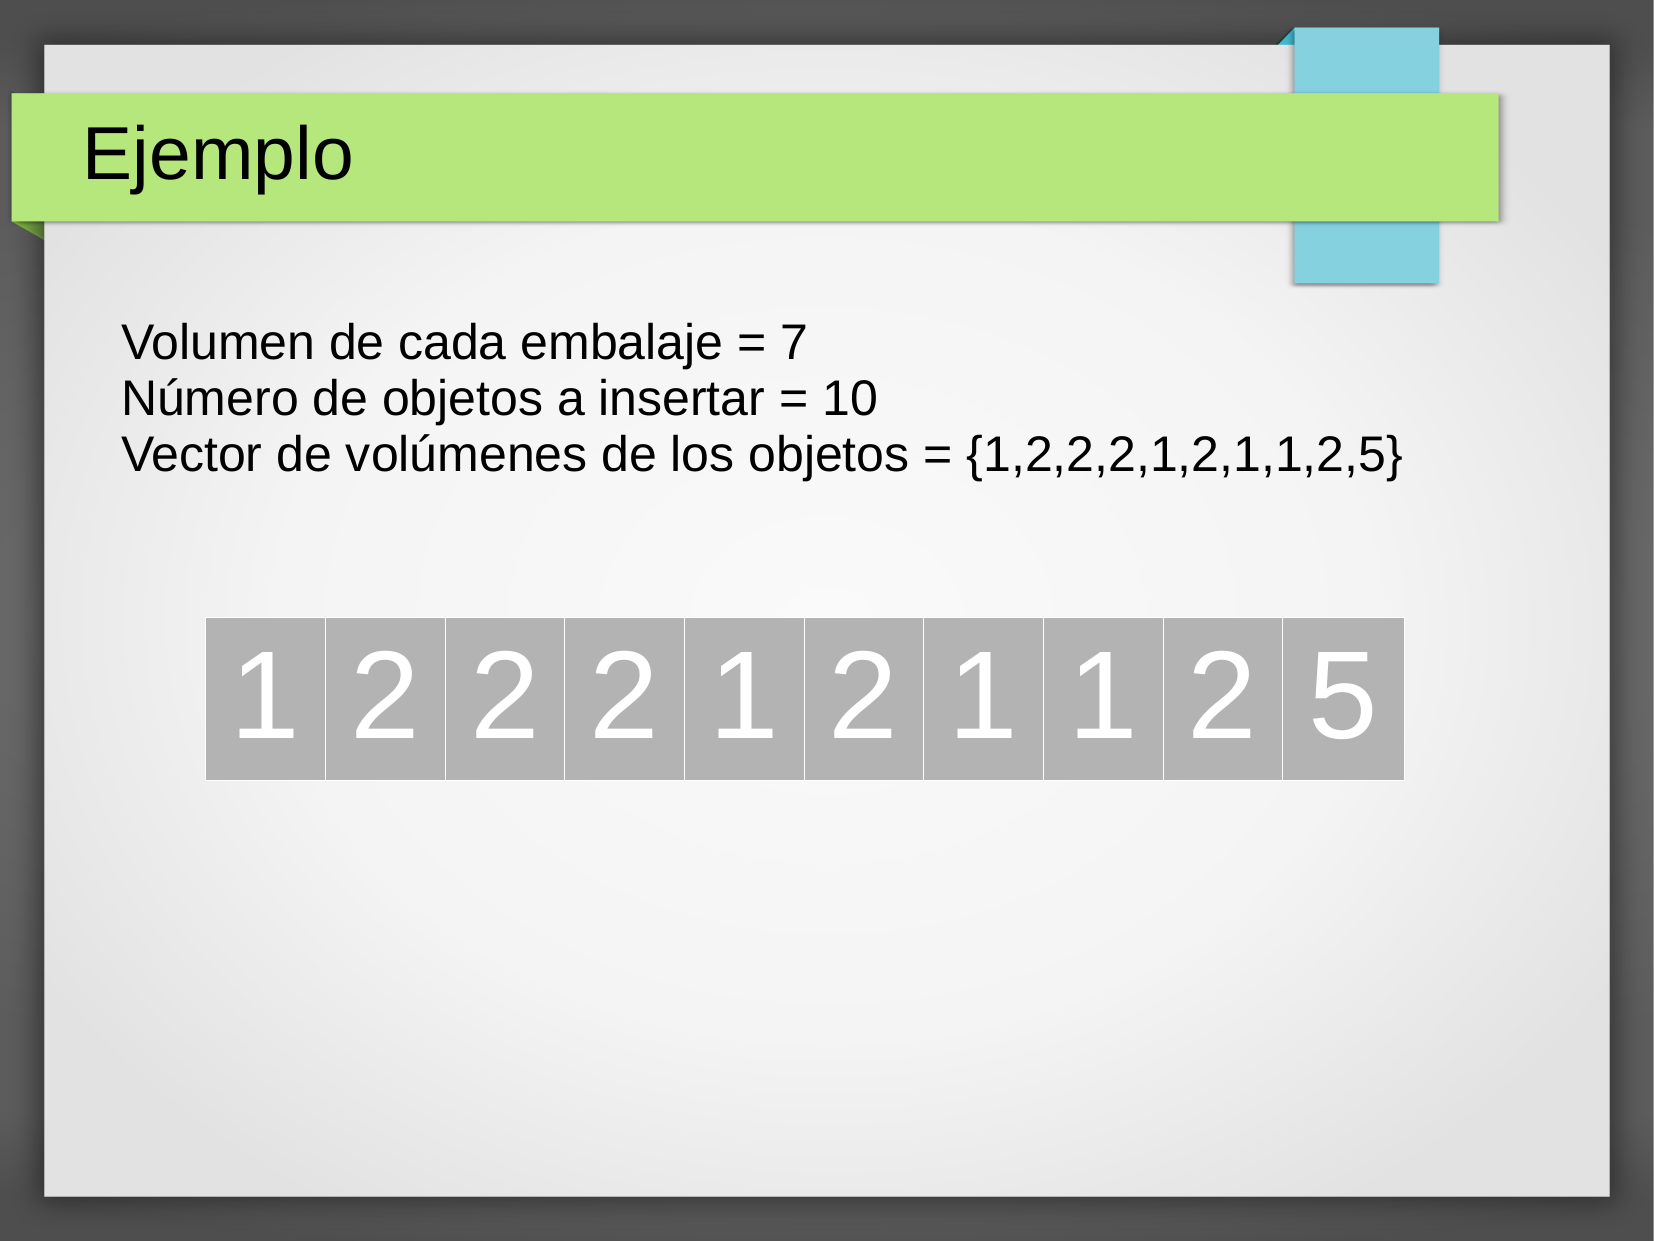

# Ejemplo
Volumen de cada embalaje = 7
Número de objetos a insertar = 10
Vector de volúmenes de los objetos = {1,2,2,2,1,2,1,1,2,5}
| 1 | 2 | 2 | 2 | 1 | 2 | 1 | 1 | 2 | 5 |
| --- | --- | --- | --- | --- | --- | --- | --- | --- | --- |